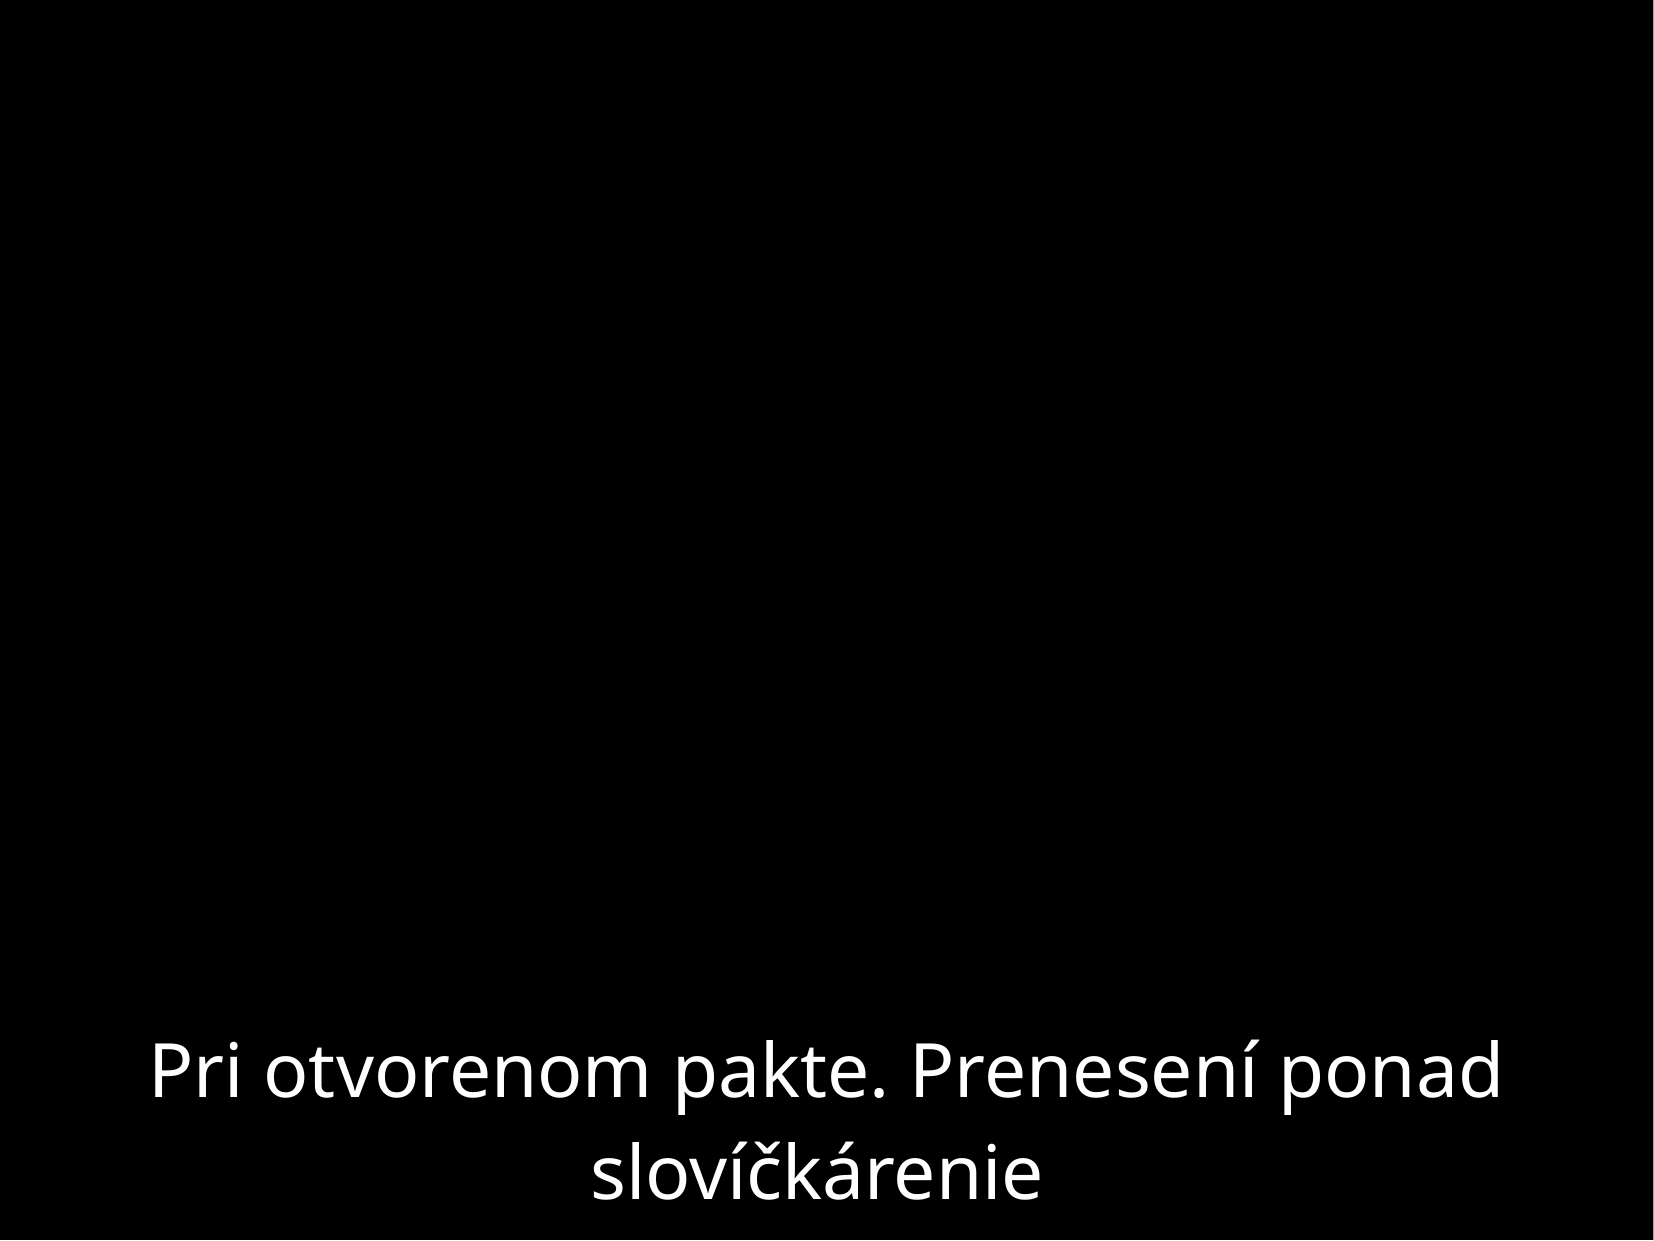

# Pri otvorenom pakte. Prenesení ponad slovíčkárenie